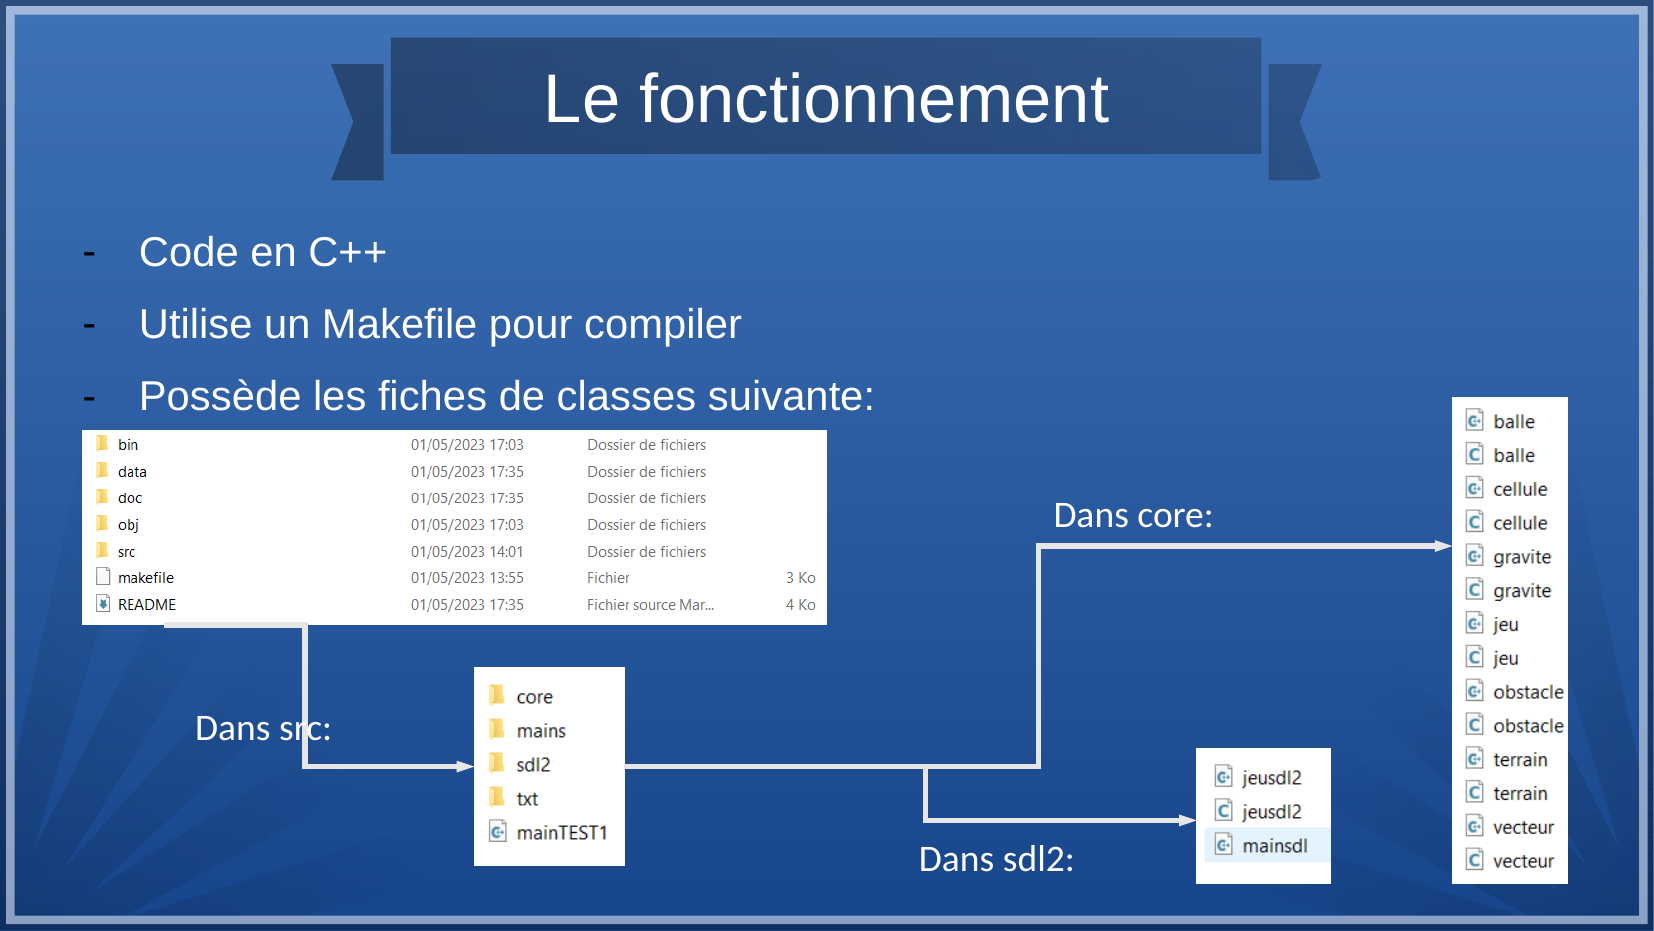

# Le fonctionnement
Code en C++
Utilise un Makefile pour compiler
Possède les fiches de classes suivante:
Dans core:
Dans src:
Dans sdl2: